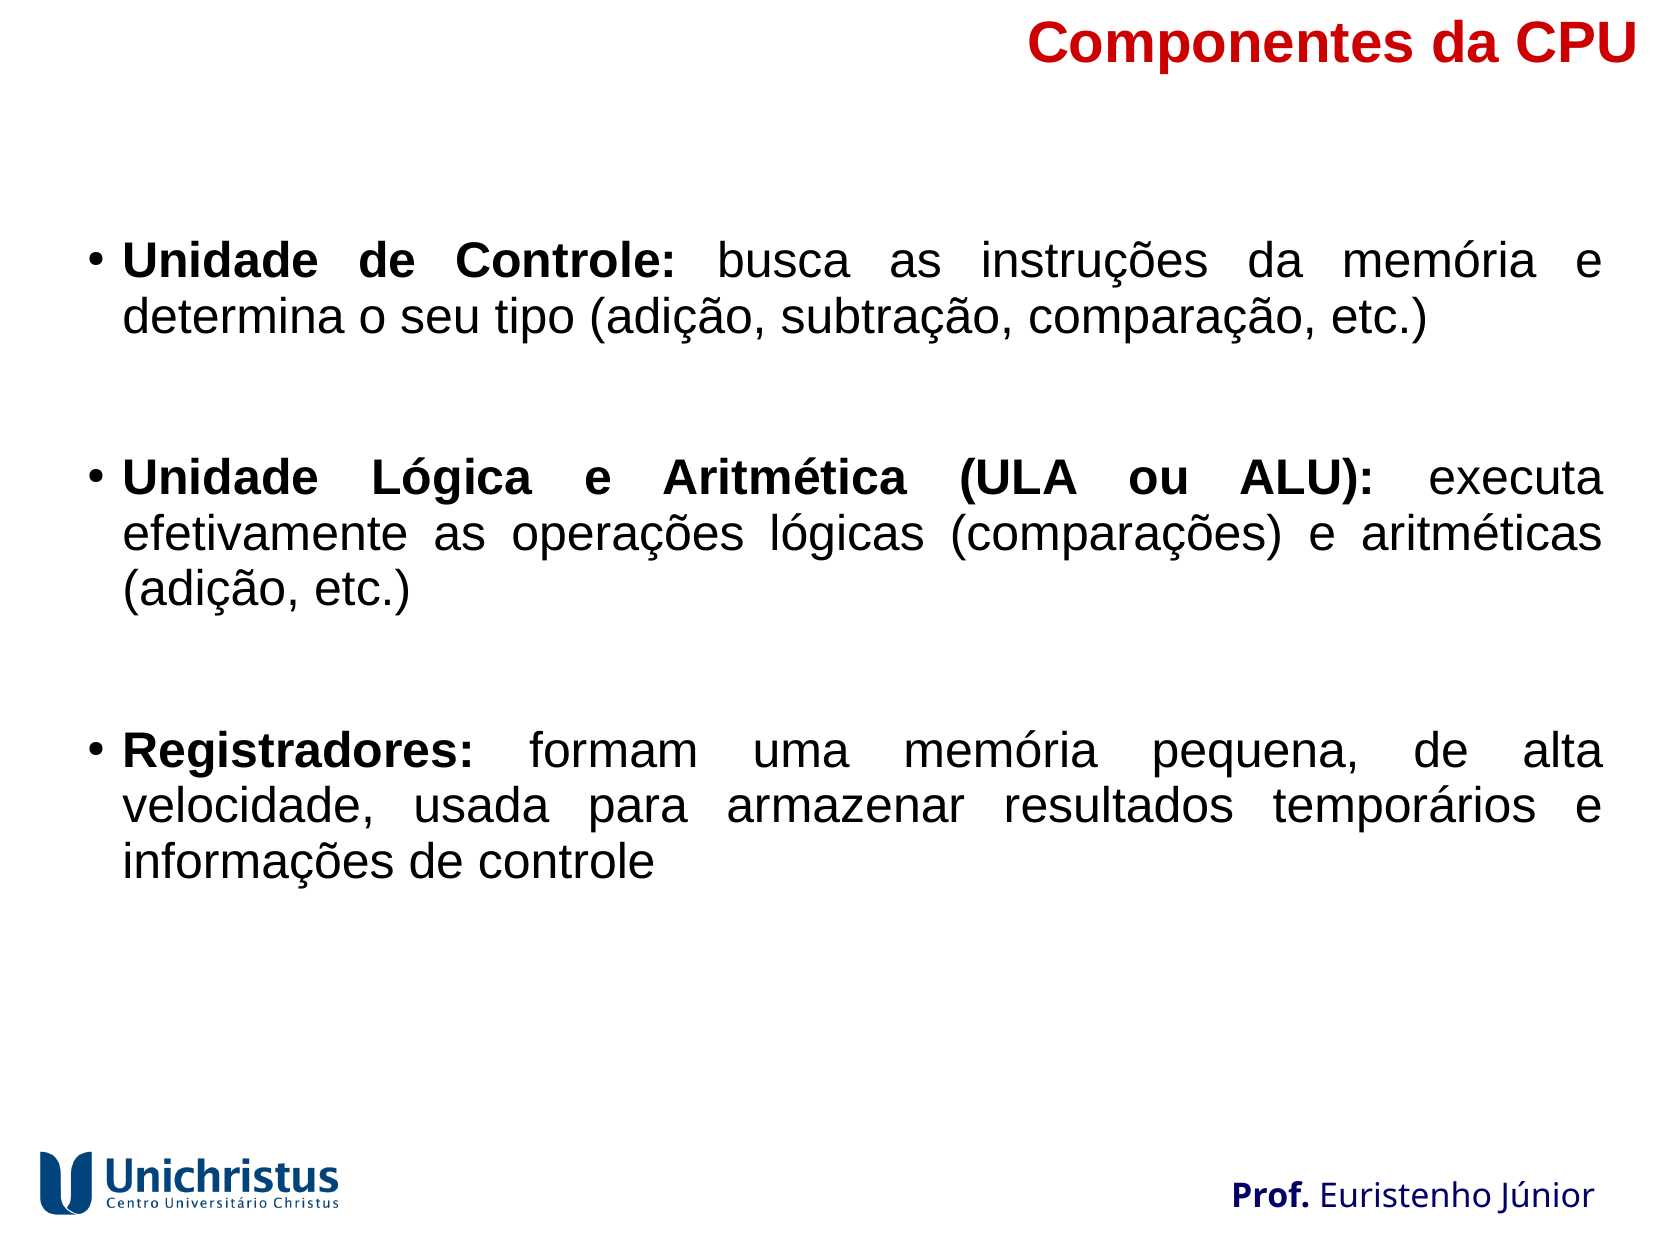

Componentes da CPU
Unidade de Controle: busca as instruções da memória e determina o seu tipo (adição, subtração, comparação, etc.)
Unidade Lógica e Aritmética (ULA ou ALU): executa efetivamente as operações lógicas (comparações) e aritméticas (adição, etc.)
Registradores: formam uma memória pequena, de alta velocidade, usada para armazenar resultados temporários e informações de controle
Prof. Euristenho Júnior